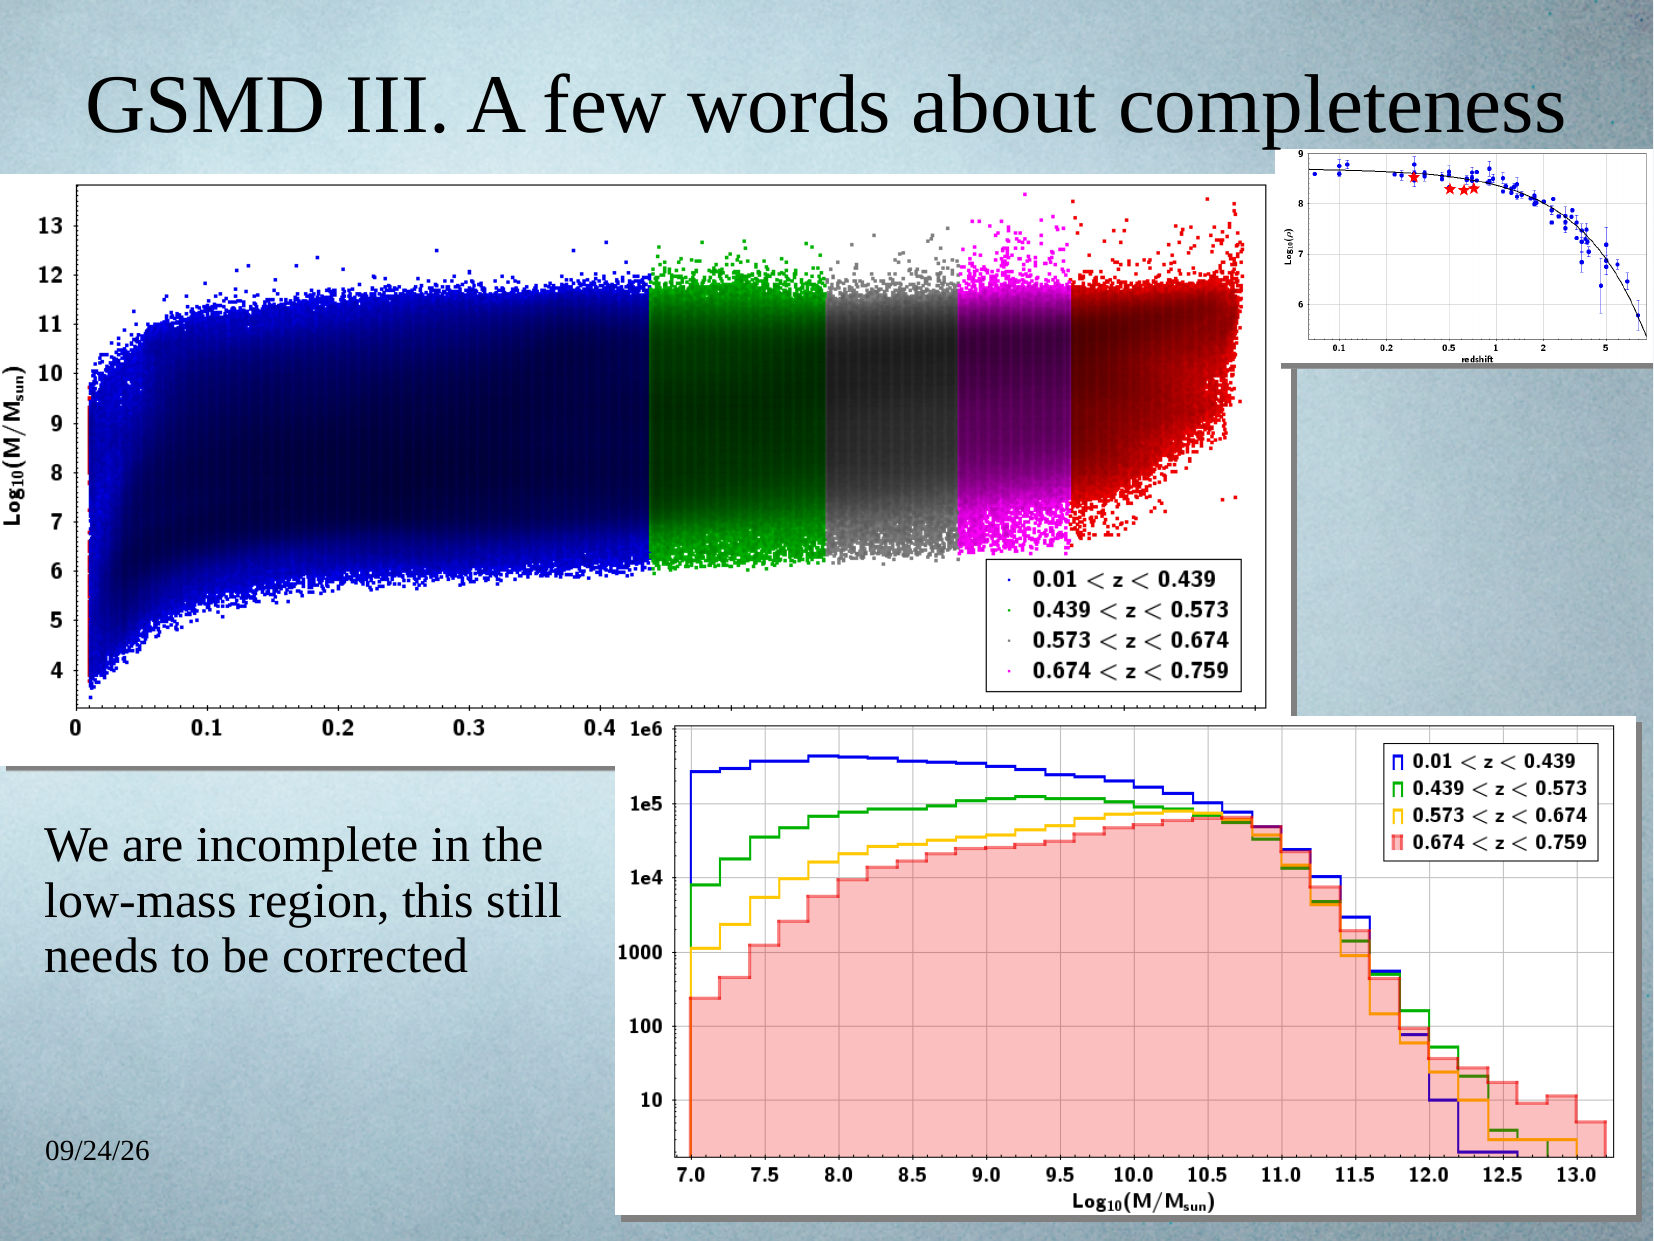

# GSMD III. A few words about completeness
We are incomplete in the low-mass region, this still needs to be corrected
41